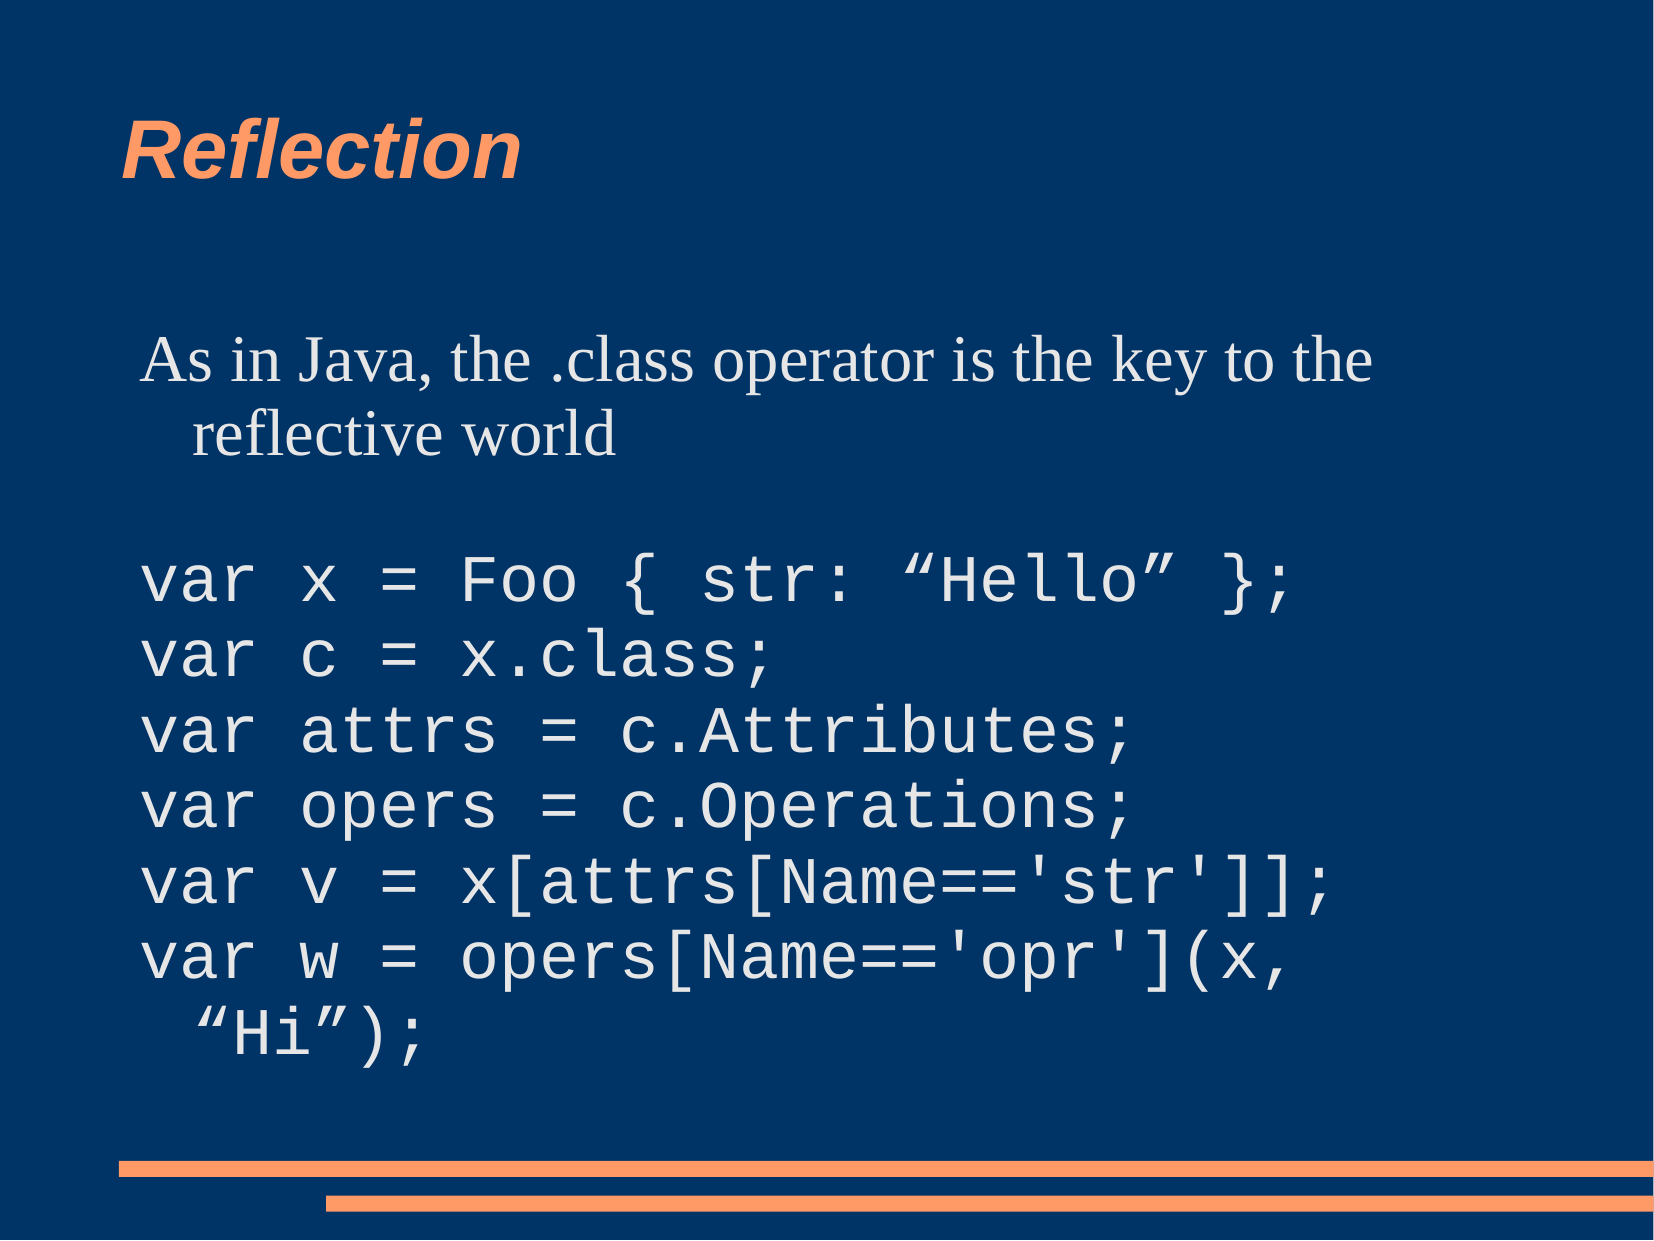

# Reflection
As in Java, the .class operator is the key to the reflective world
var x = Foo { str: “Hello” };
var c = x.class;
var attrs = c.Attributes;
var opers = c.Operations;
var v = x[attrs[Name=='str']];
var w = opers[Name=='opr'](x, “Hi”);